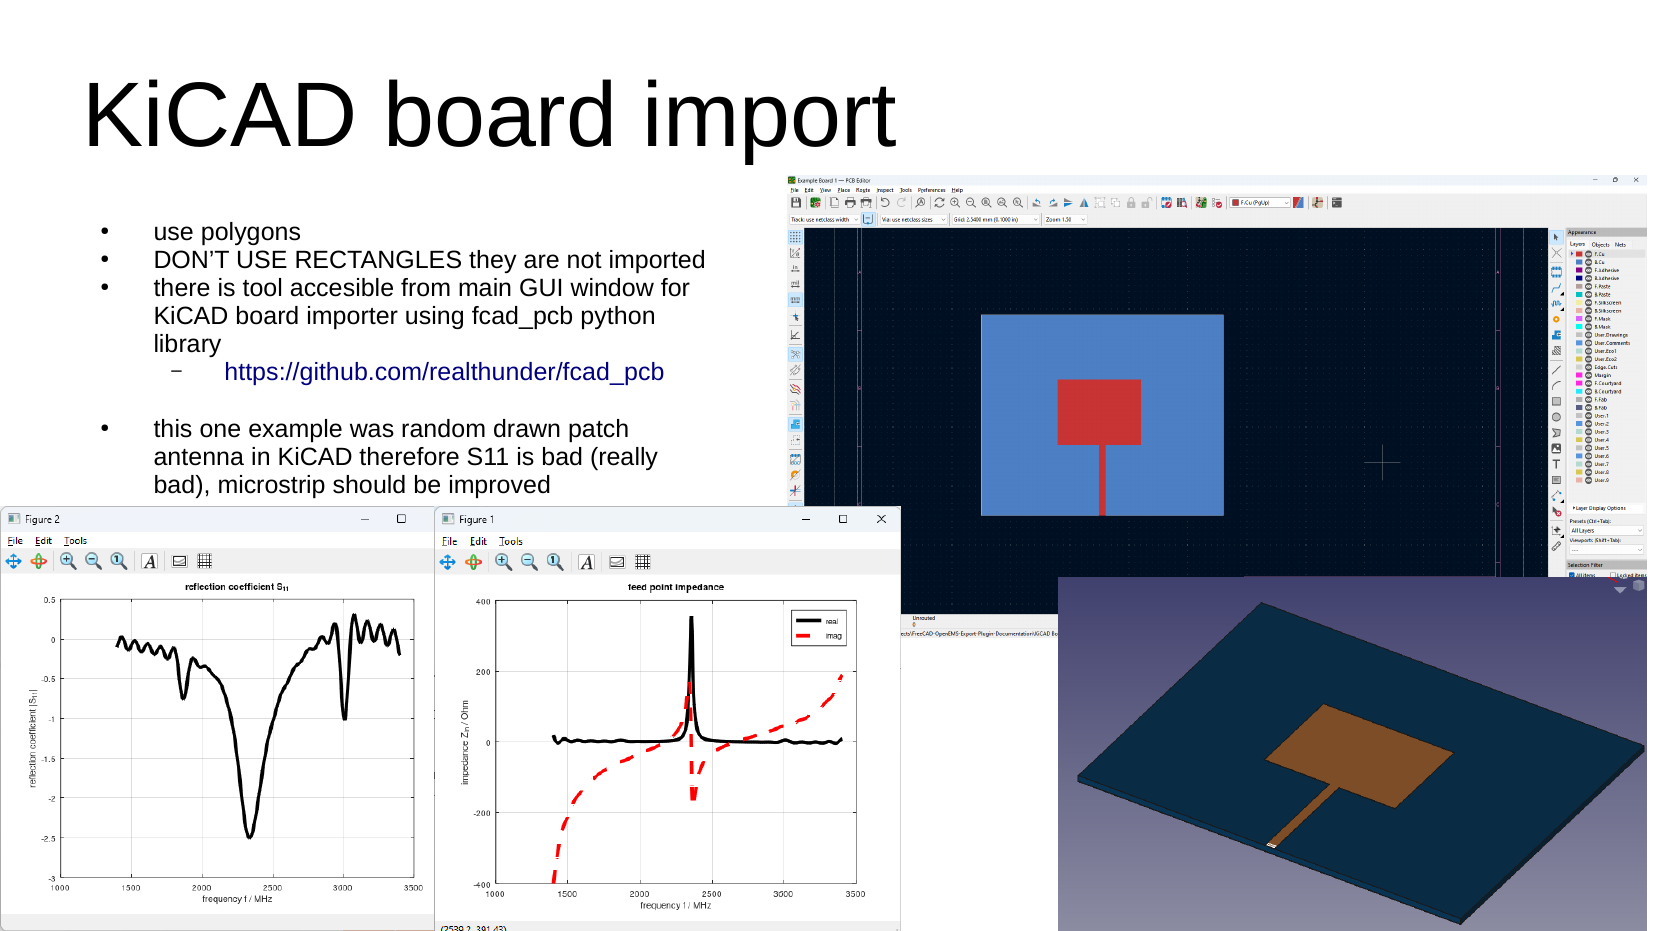

# KiCAD board import
use polygons
DON’T USE RECTANGLES they are not imported
there is tool accesible from main GUI window for KiCAD board importer using fcad_pcb python library
https://github.com/realthunder/fcad_pcb
this one example was random drawn patch antenna in KiCAD therefore S11 is bad (really bad), microstrip should be improved